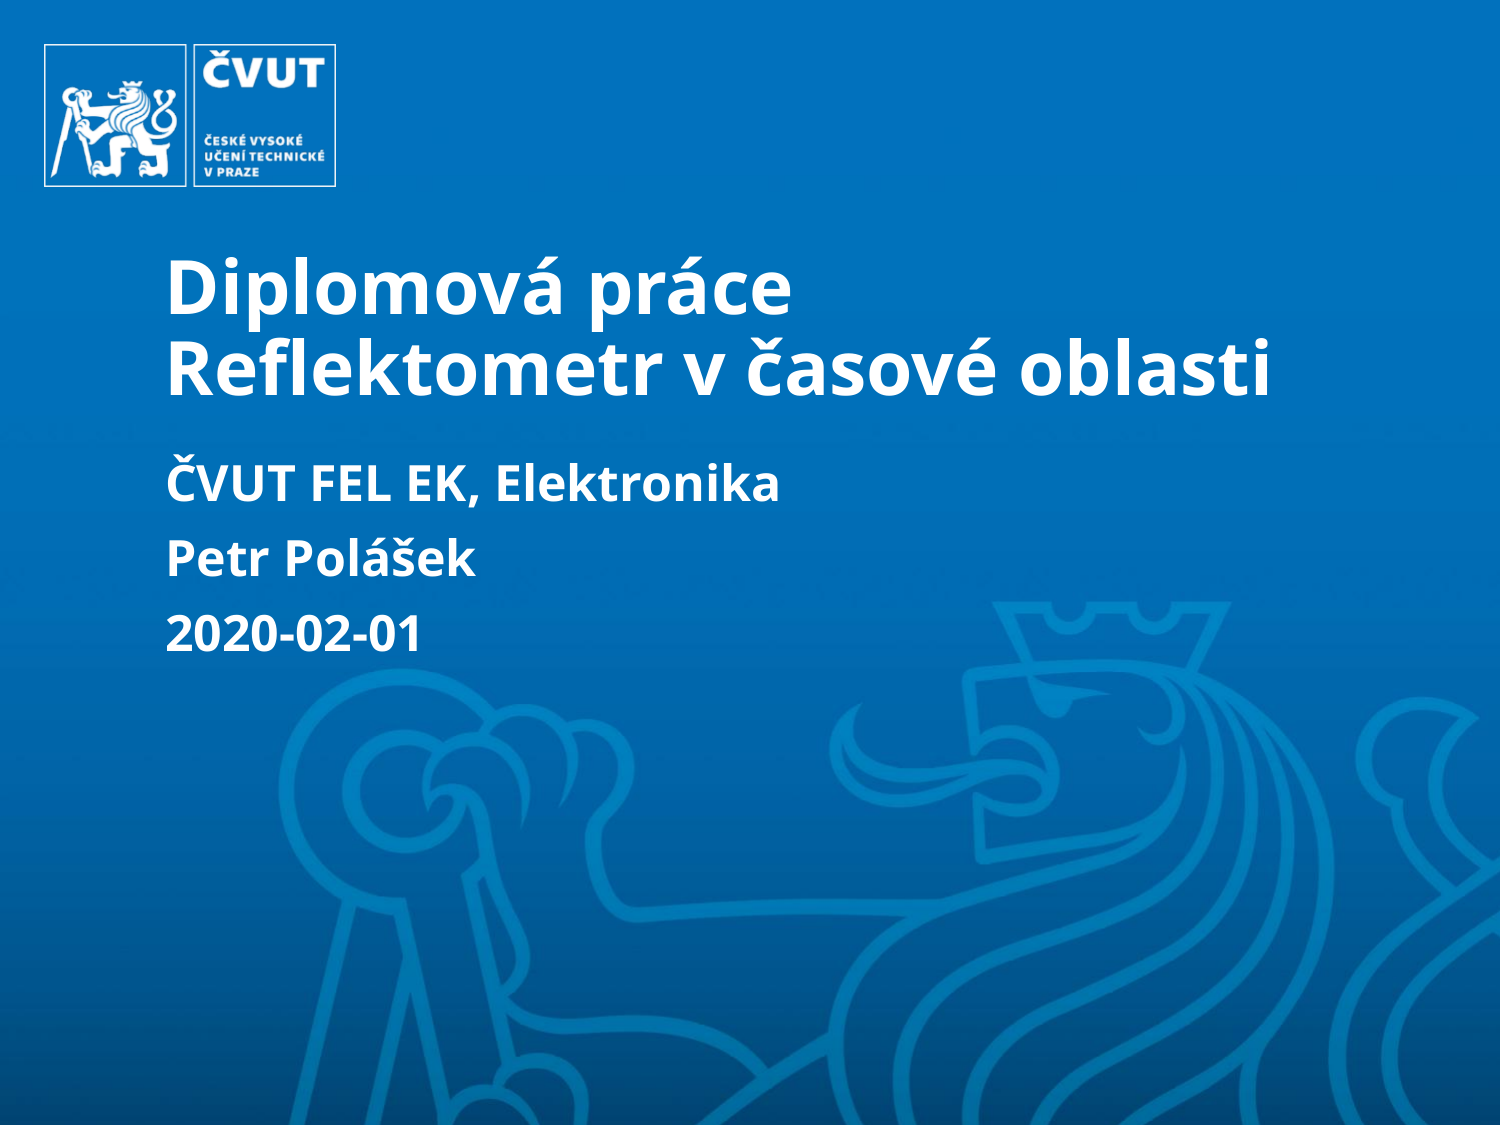

# Diplomová práce Reflektometr v časové oblasti
ČVUT FEL EK, Elektronika
Petr Polášek
2020-02-01